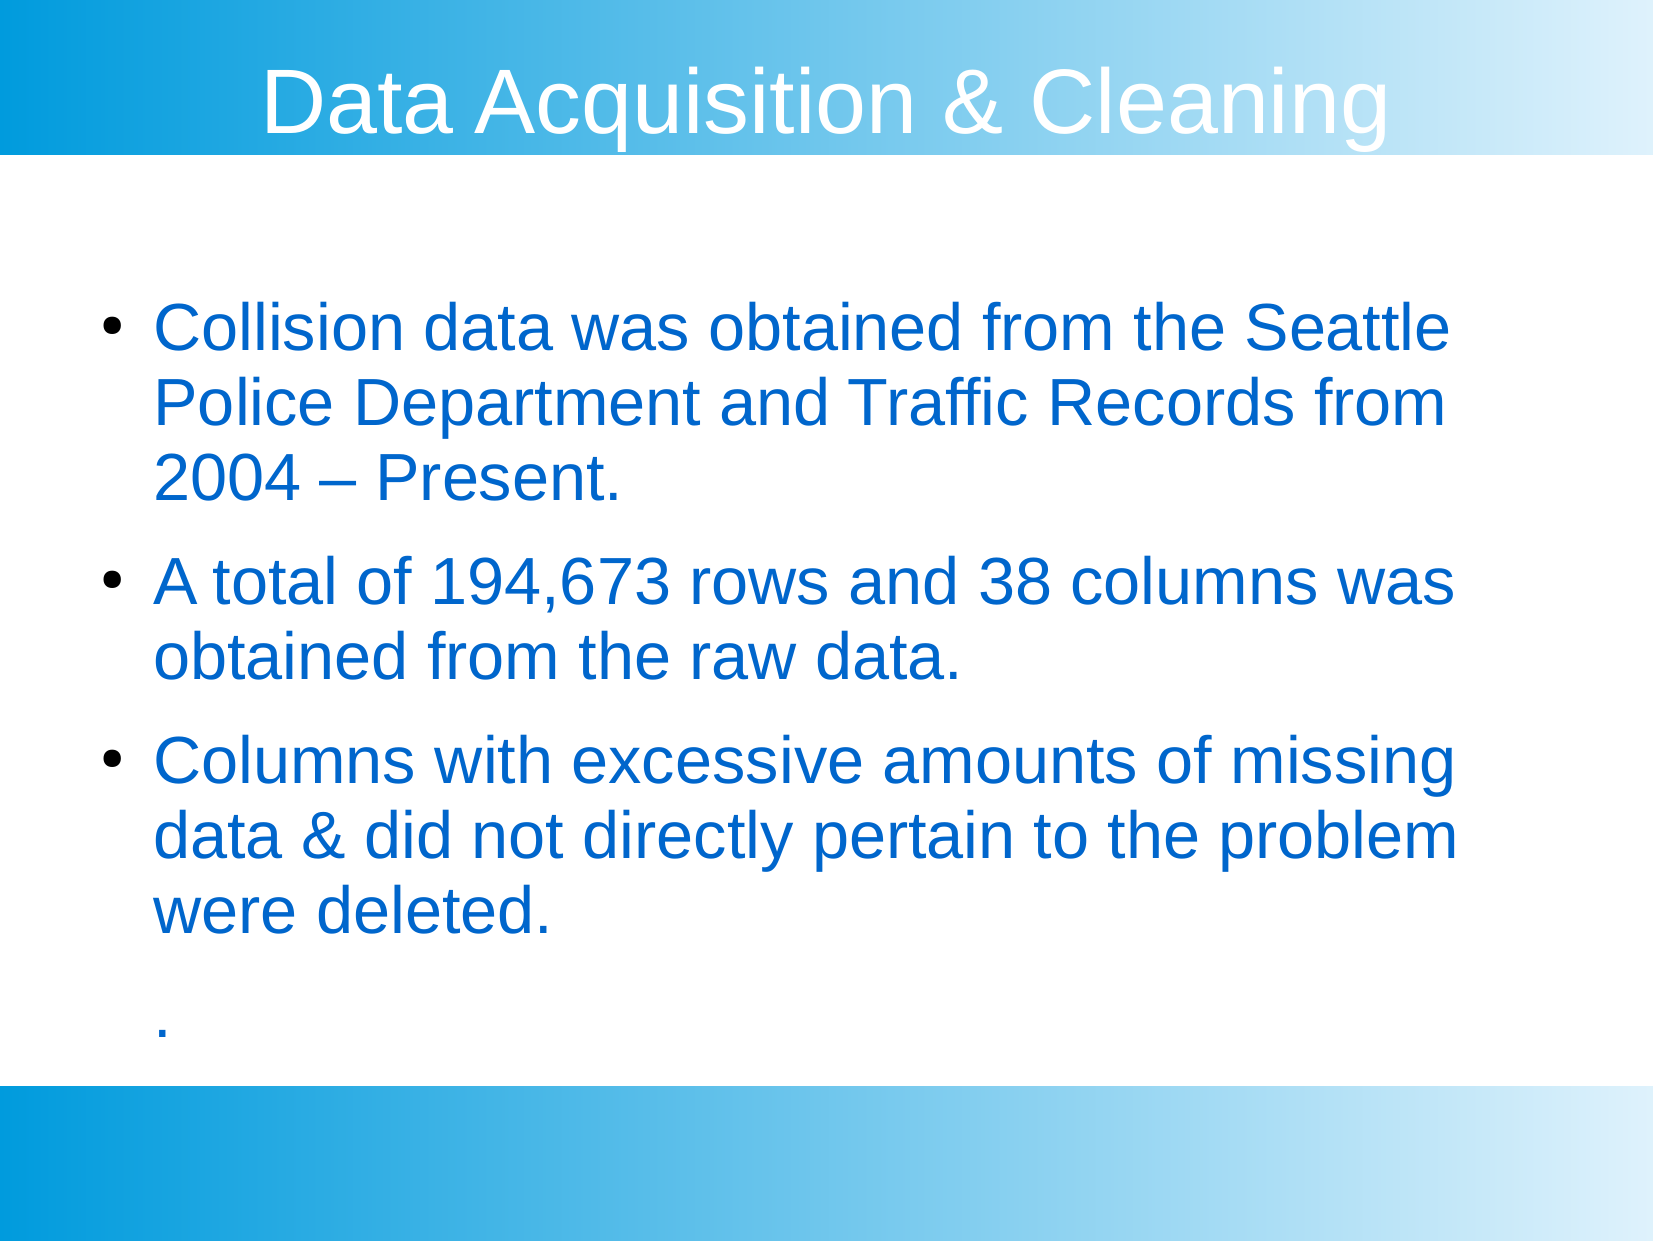

# Data Acquisition & Cleaning
Collision data was obtained from the Seattle Police Department and Traffic Records from 2004 – Present.
A total of 194,673 rows and 38 columns was obtained from the raw data.
Columns with excessive amounts of missing data & did not directly pertain to the problem were deleted.
.